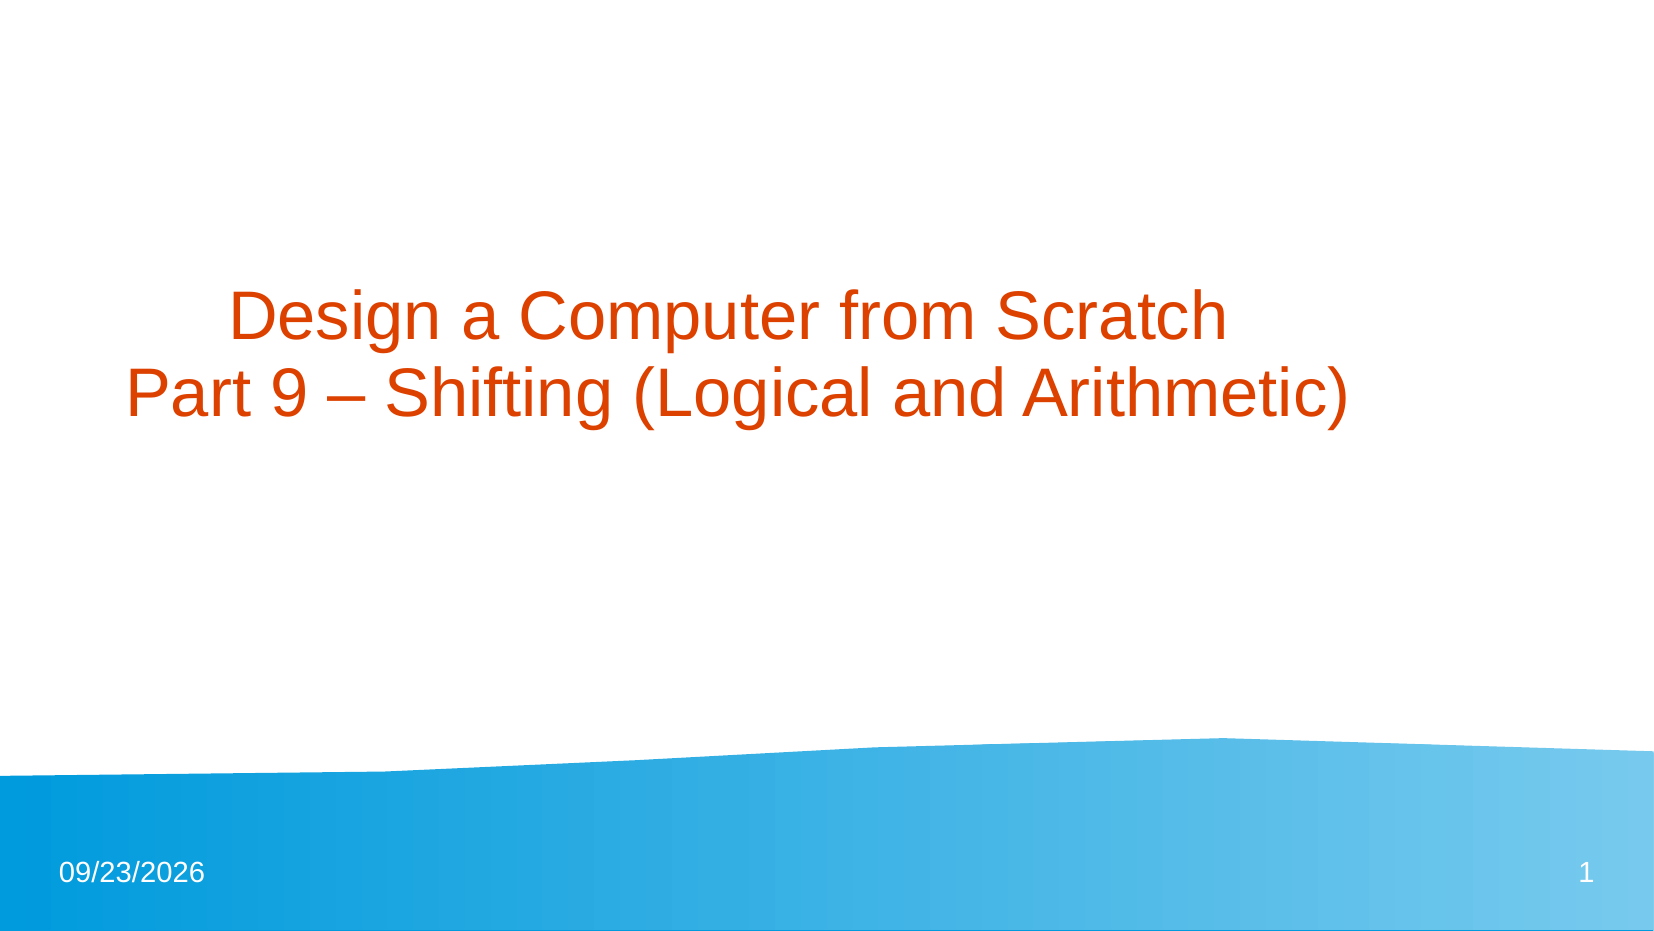

# Design a Computer from Scratch Part 9 – Shifting (Logical and Arithmetic)